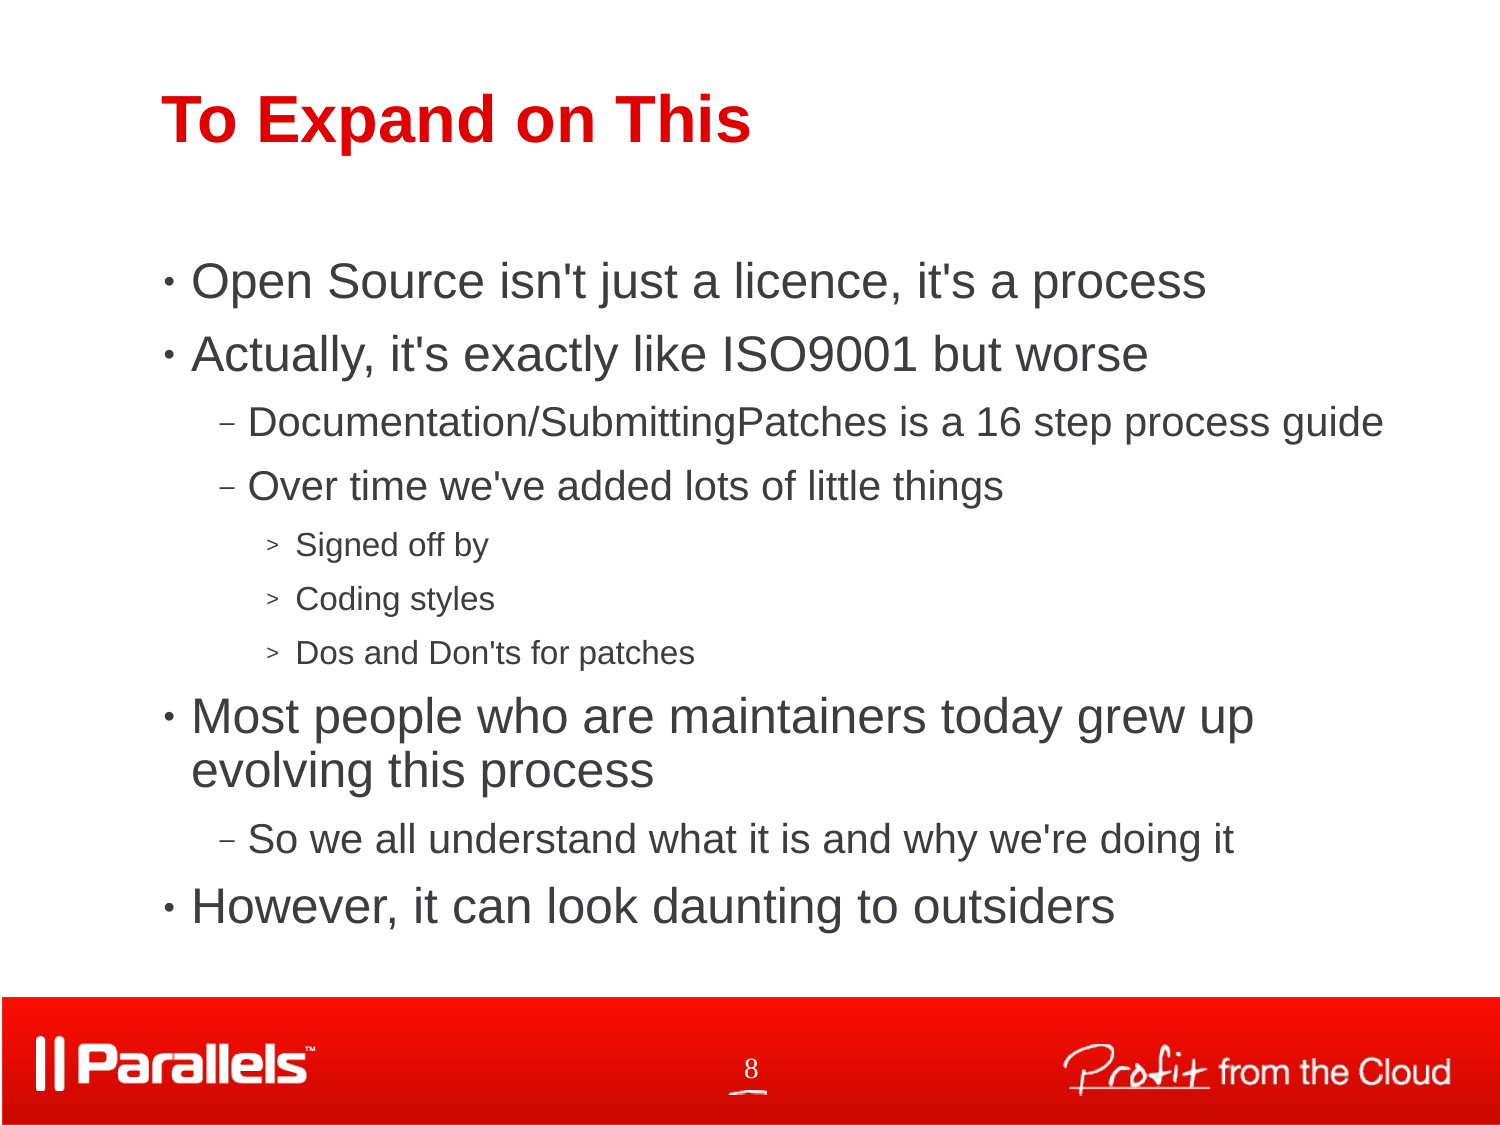

# To Expand on This
Open Source isn't just a licence, it's a process
Actually, it's exactly like ISO9001 but worse
Documentation/SubmittingPatches is a 16 step process guide
Over time we've added lots of little things
Signed off by
Coding styles
Dos and Don'ts for patches
Most people who are maintainers today grew up evolving this process
So we all understand what it is and why we're doing it
However, it can look daunting to outsiders